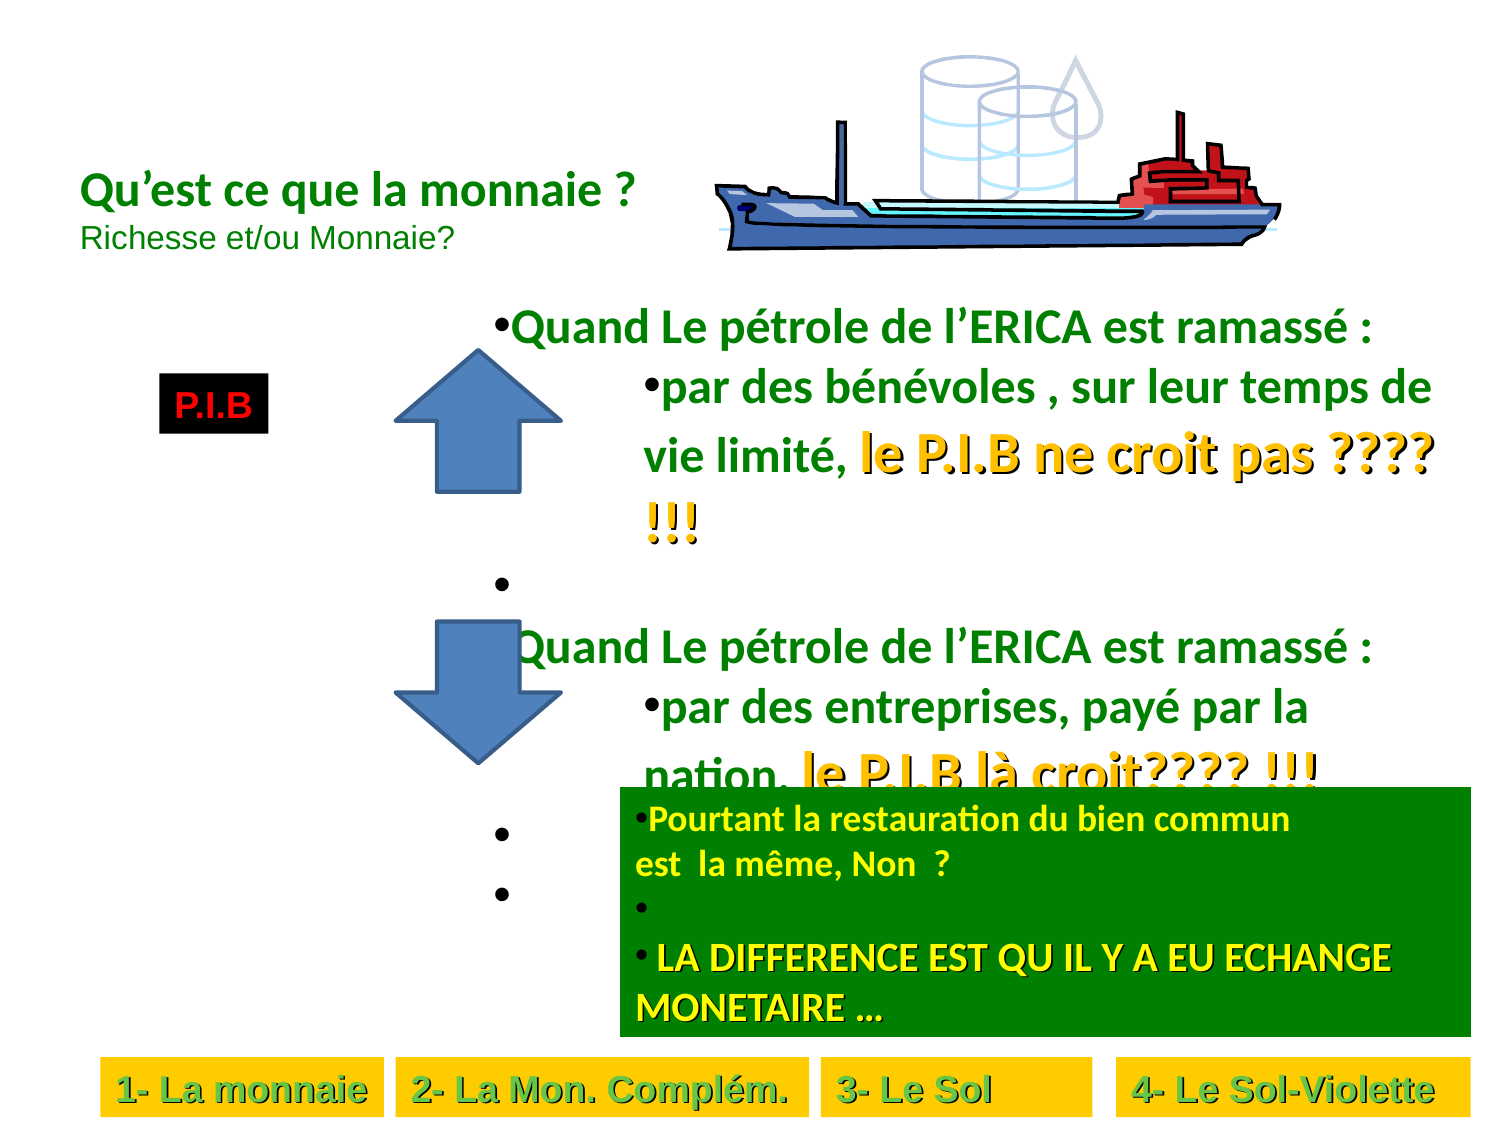

Qu’est ce que la monnaie ?
Richesse et/ou Monnaie?
Quand Le pétrole de l’ERICA est ramassé :
par des bénévoles , sur leur temps de vie limité, le P.I.B ne croit pas ???? !!!
Quand Le pétrole de l’ERICA est ramassé :
par des entreprises, payé par la nation, le P.I.B là croit???? !!!
P.I.B
Pourtant la restauration du bien commun
est la même, Non ?
 LA DIFFERENCE EST QU IL Y A EU ECHANGE MONETAIRE …